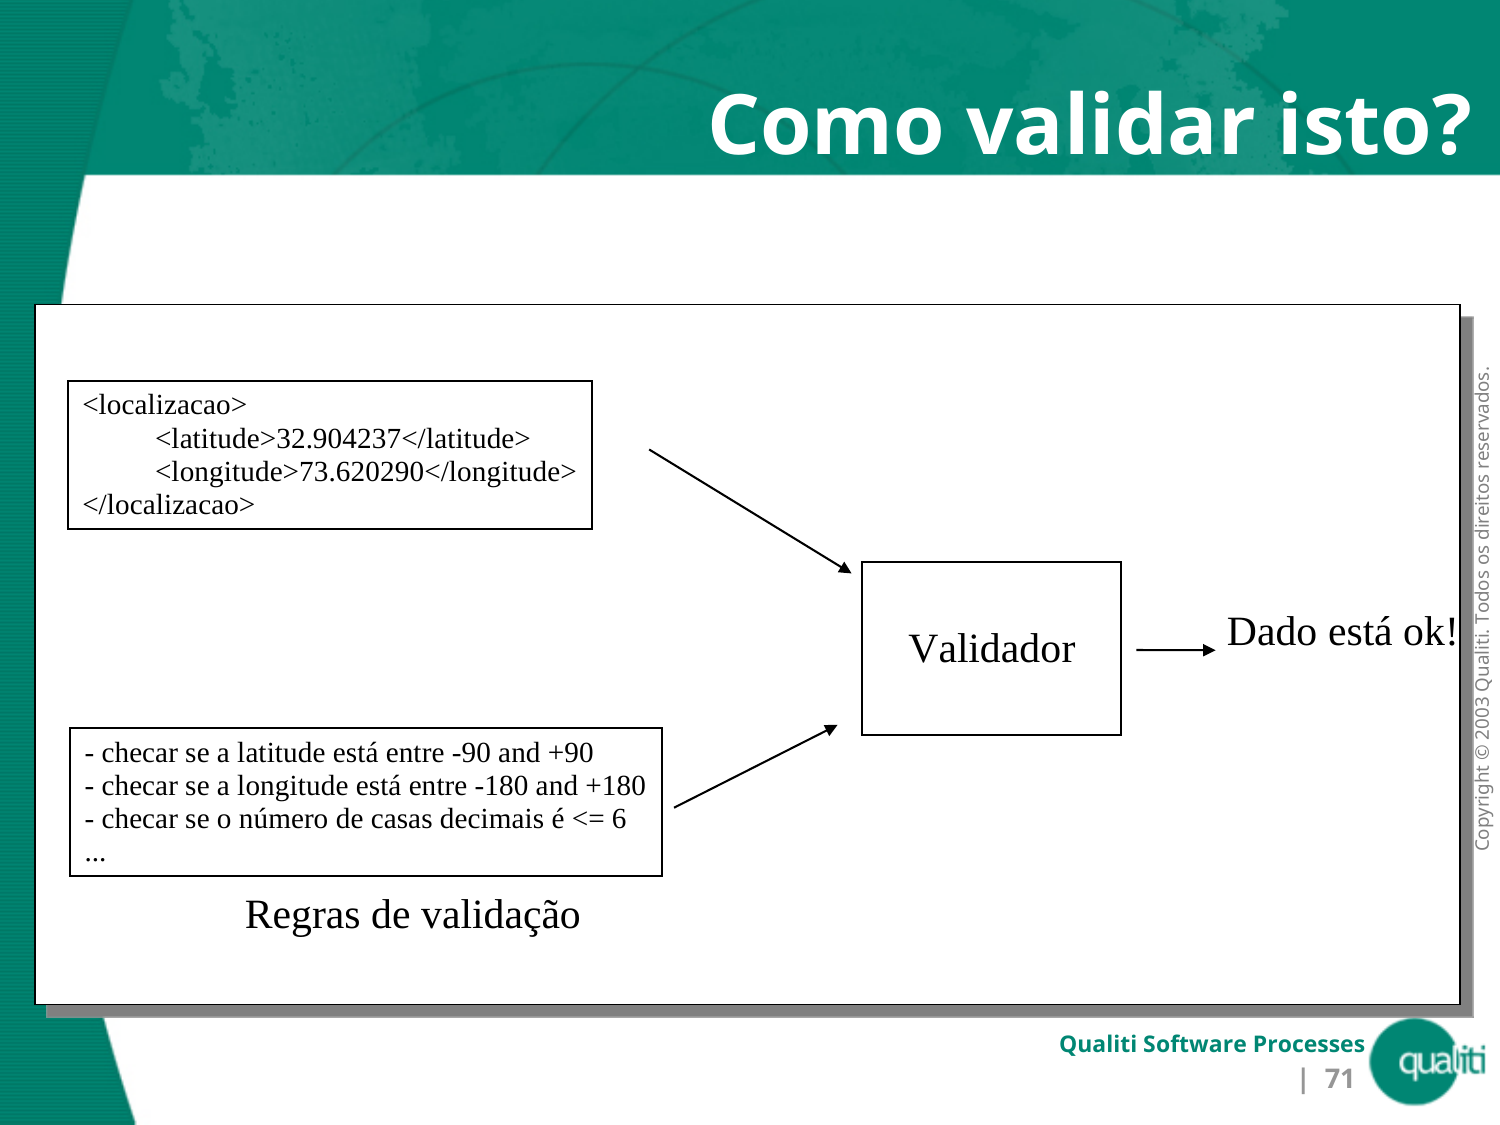

# Como validar isto?
<localizacao>
 <latitude>32.904237</latitude>
 <longitude>73.620290</longitude>
</localizacao>
Validador
Dado está ok!
- checar se a latitude está entre -90 and +90
- checar se a longitude está entre -180 and +180
- checar se o número de casas decimais é <= 6
...
Regras de validação